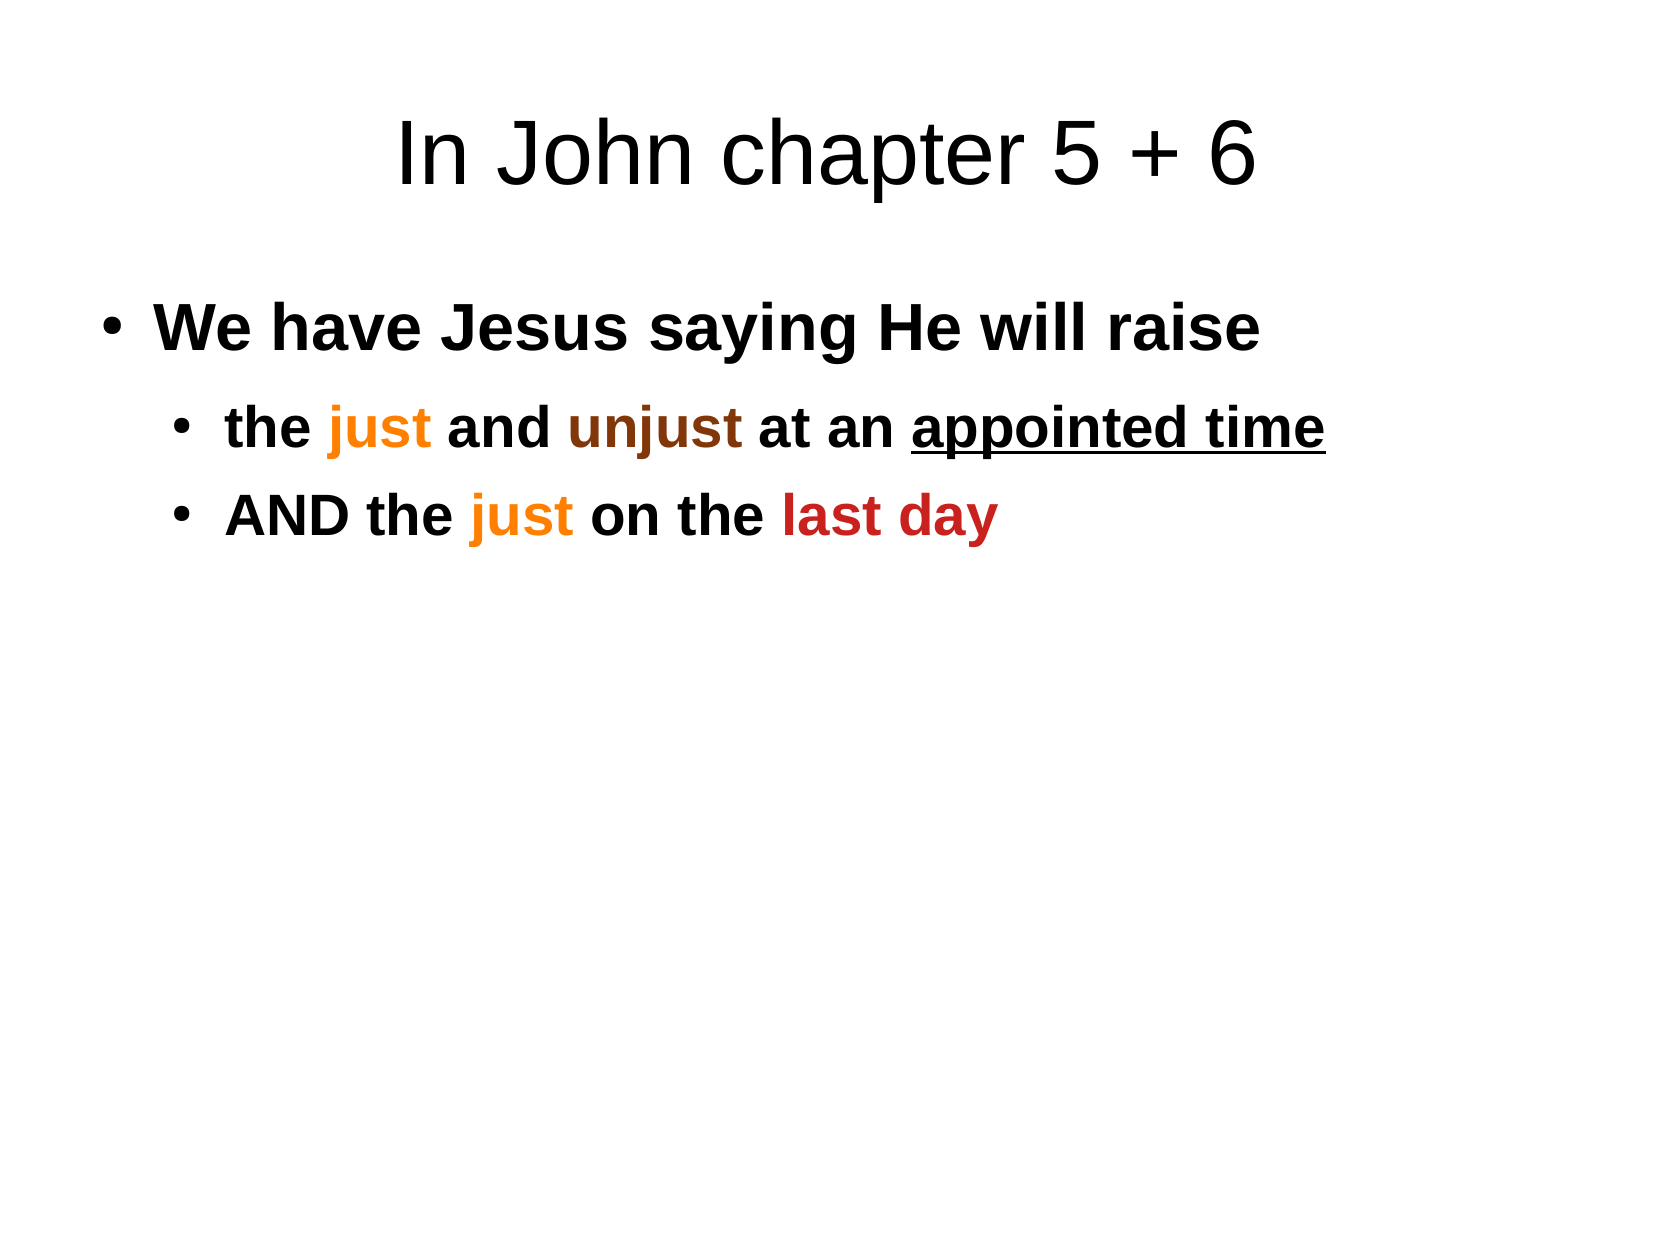

# In John chapter 5 + 6
We have Jesus saying He will raise
the just and unjust at an appointed time
AND the just on the last day